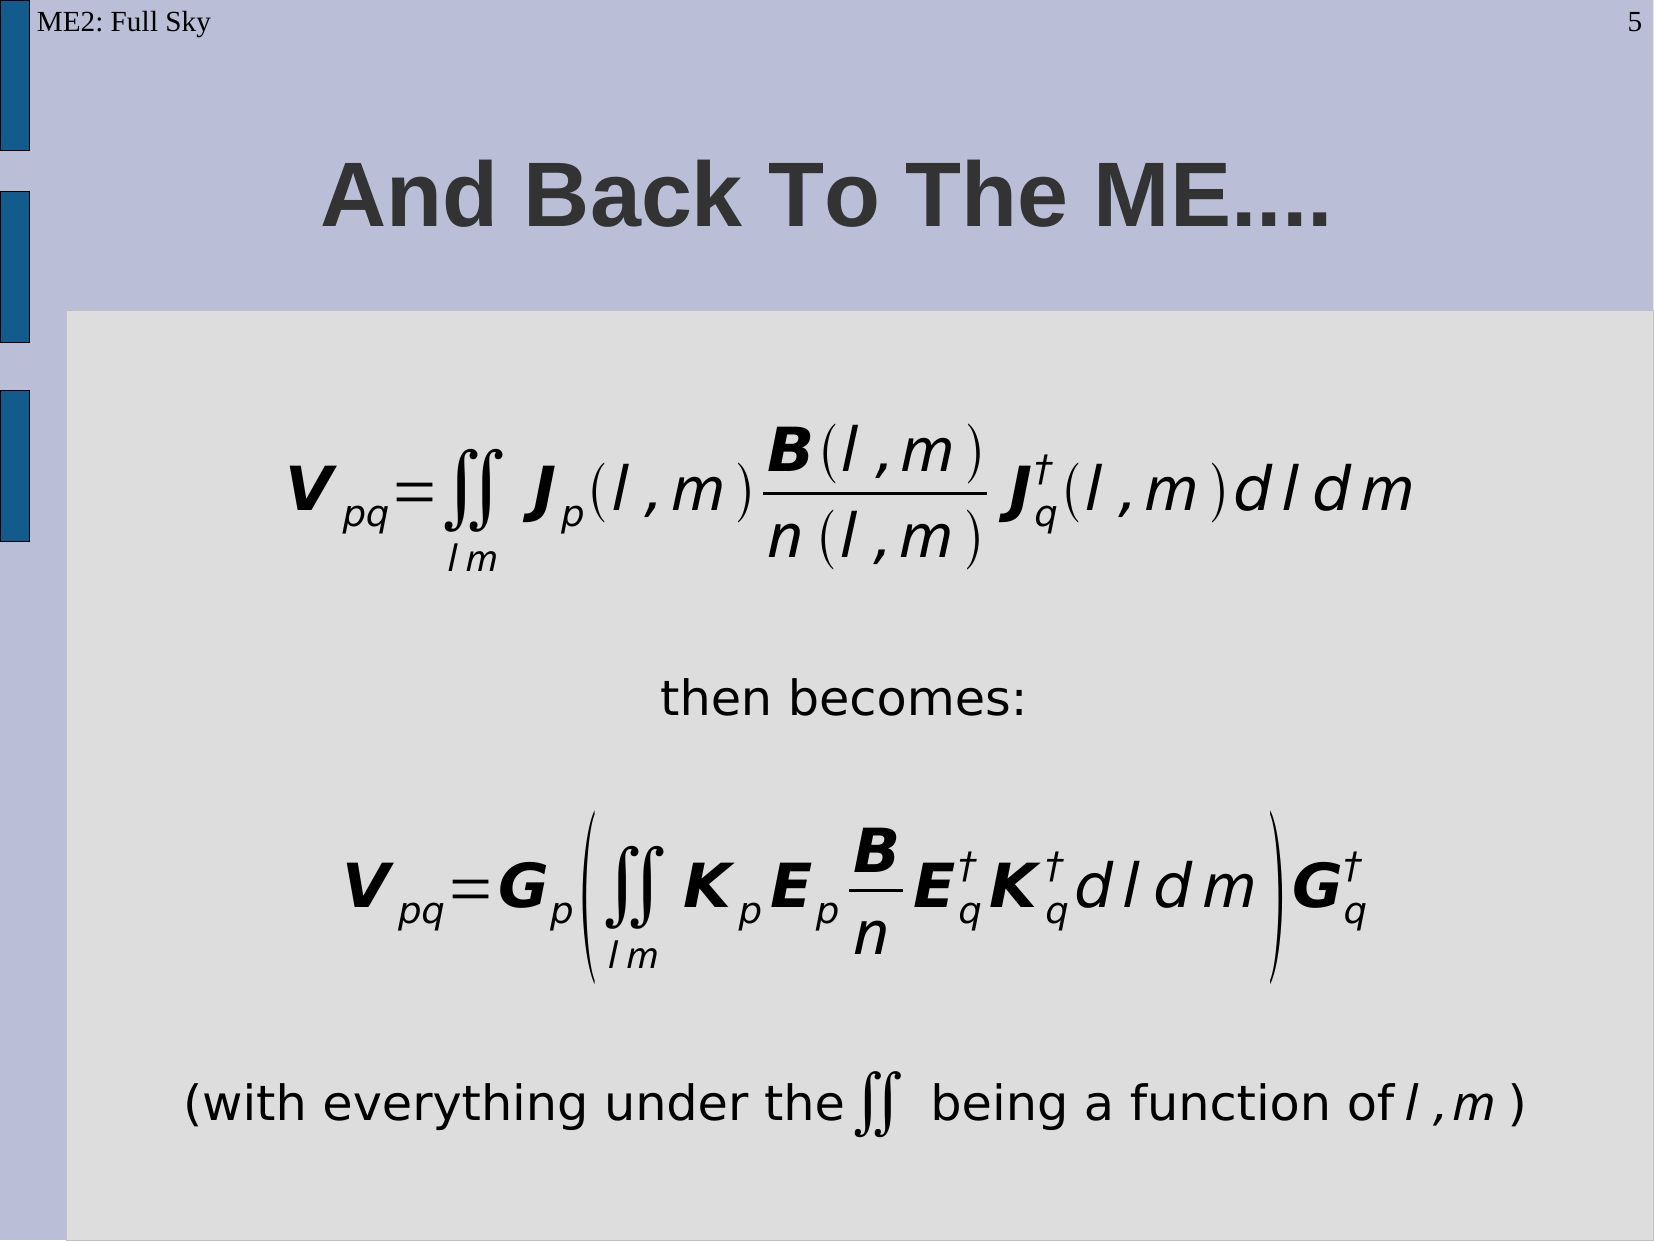

ME2: Full Sky
5
# And Back To The ME....